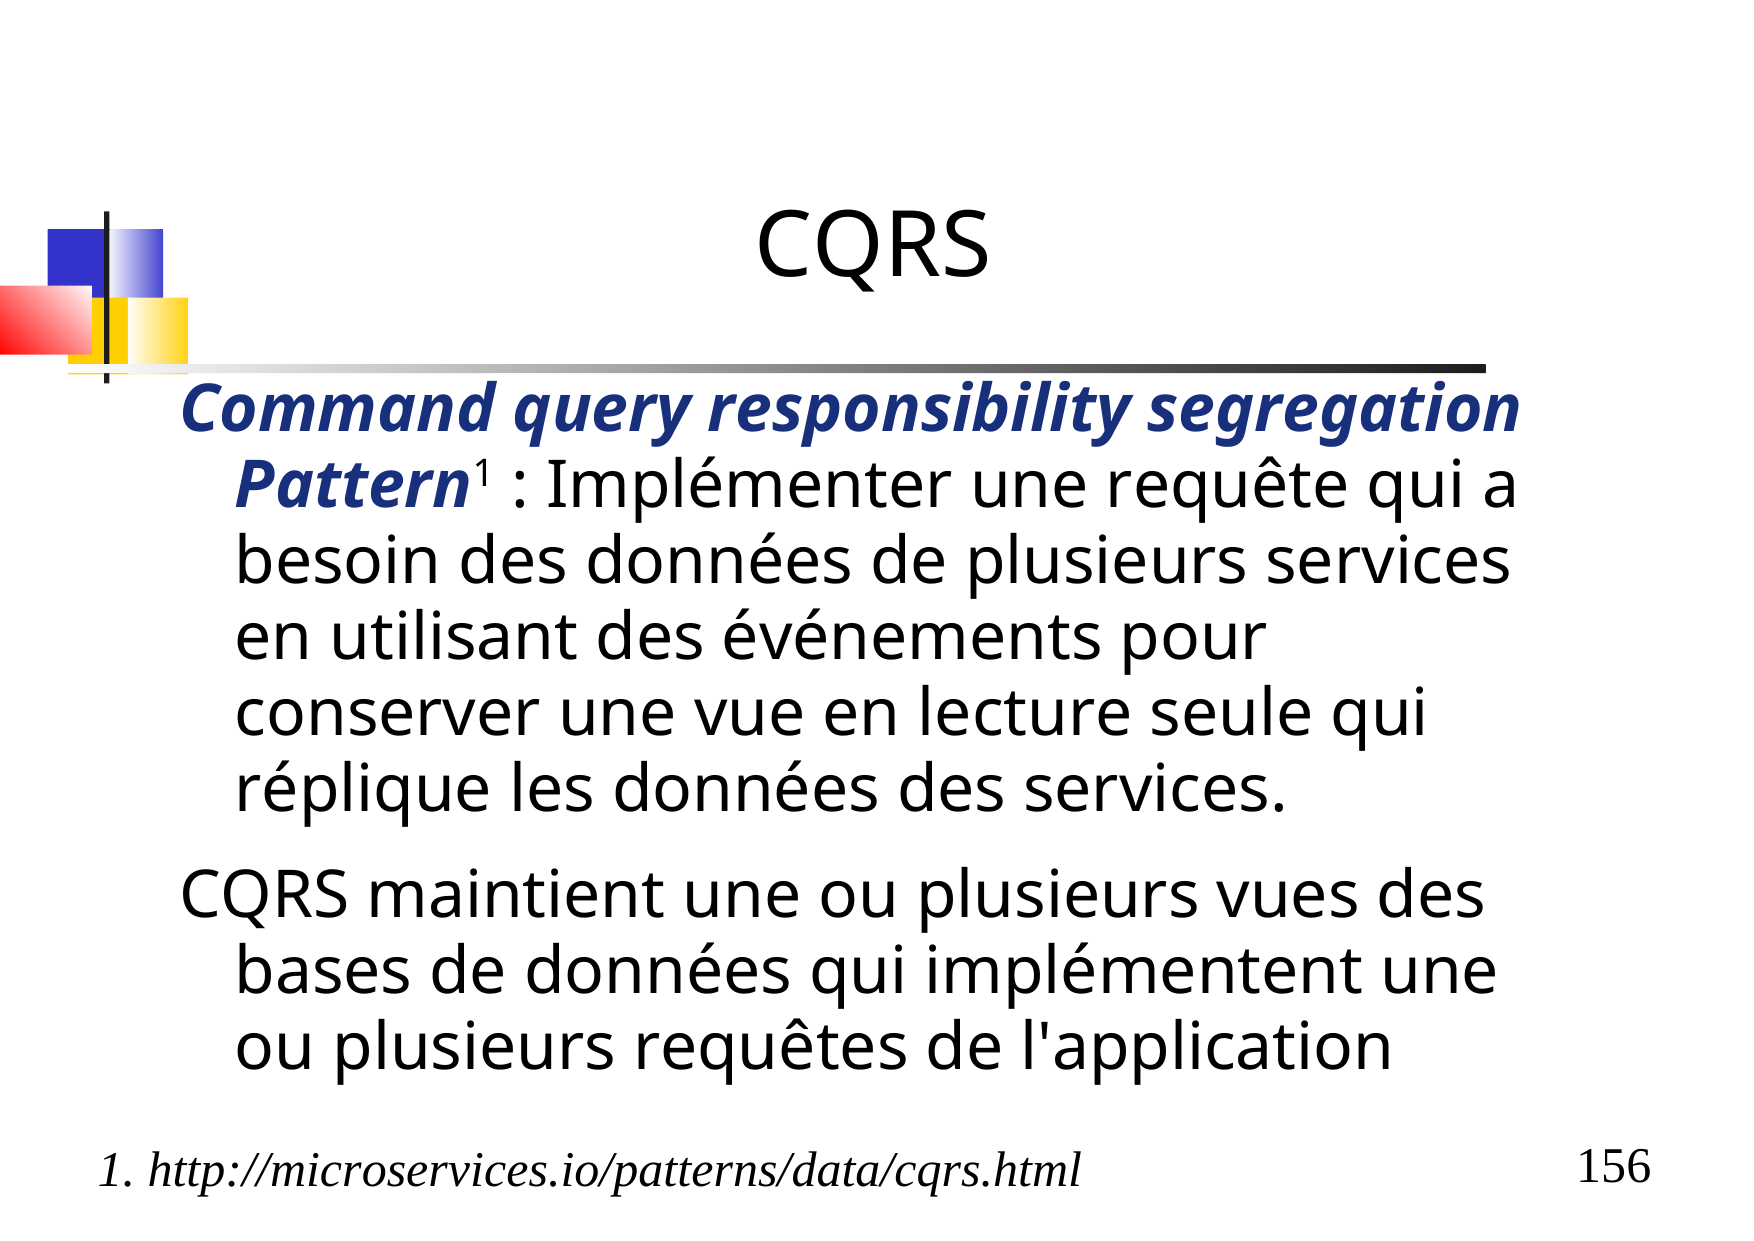

# CQRS
Command query responsibility segregation Pattern1 : Implémenter une requête qui a besoin des données de plusieurs services en utilisant des événements pour conserver une vue en lecture seule qui réplique les données des services.
CQRS maintient une ou plusieurs vues des bases de données qui implémentent une ou plusieurs requêtes de l'application
1. http://microservices.io/patterns/data/cqrs.html